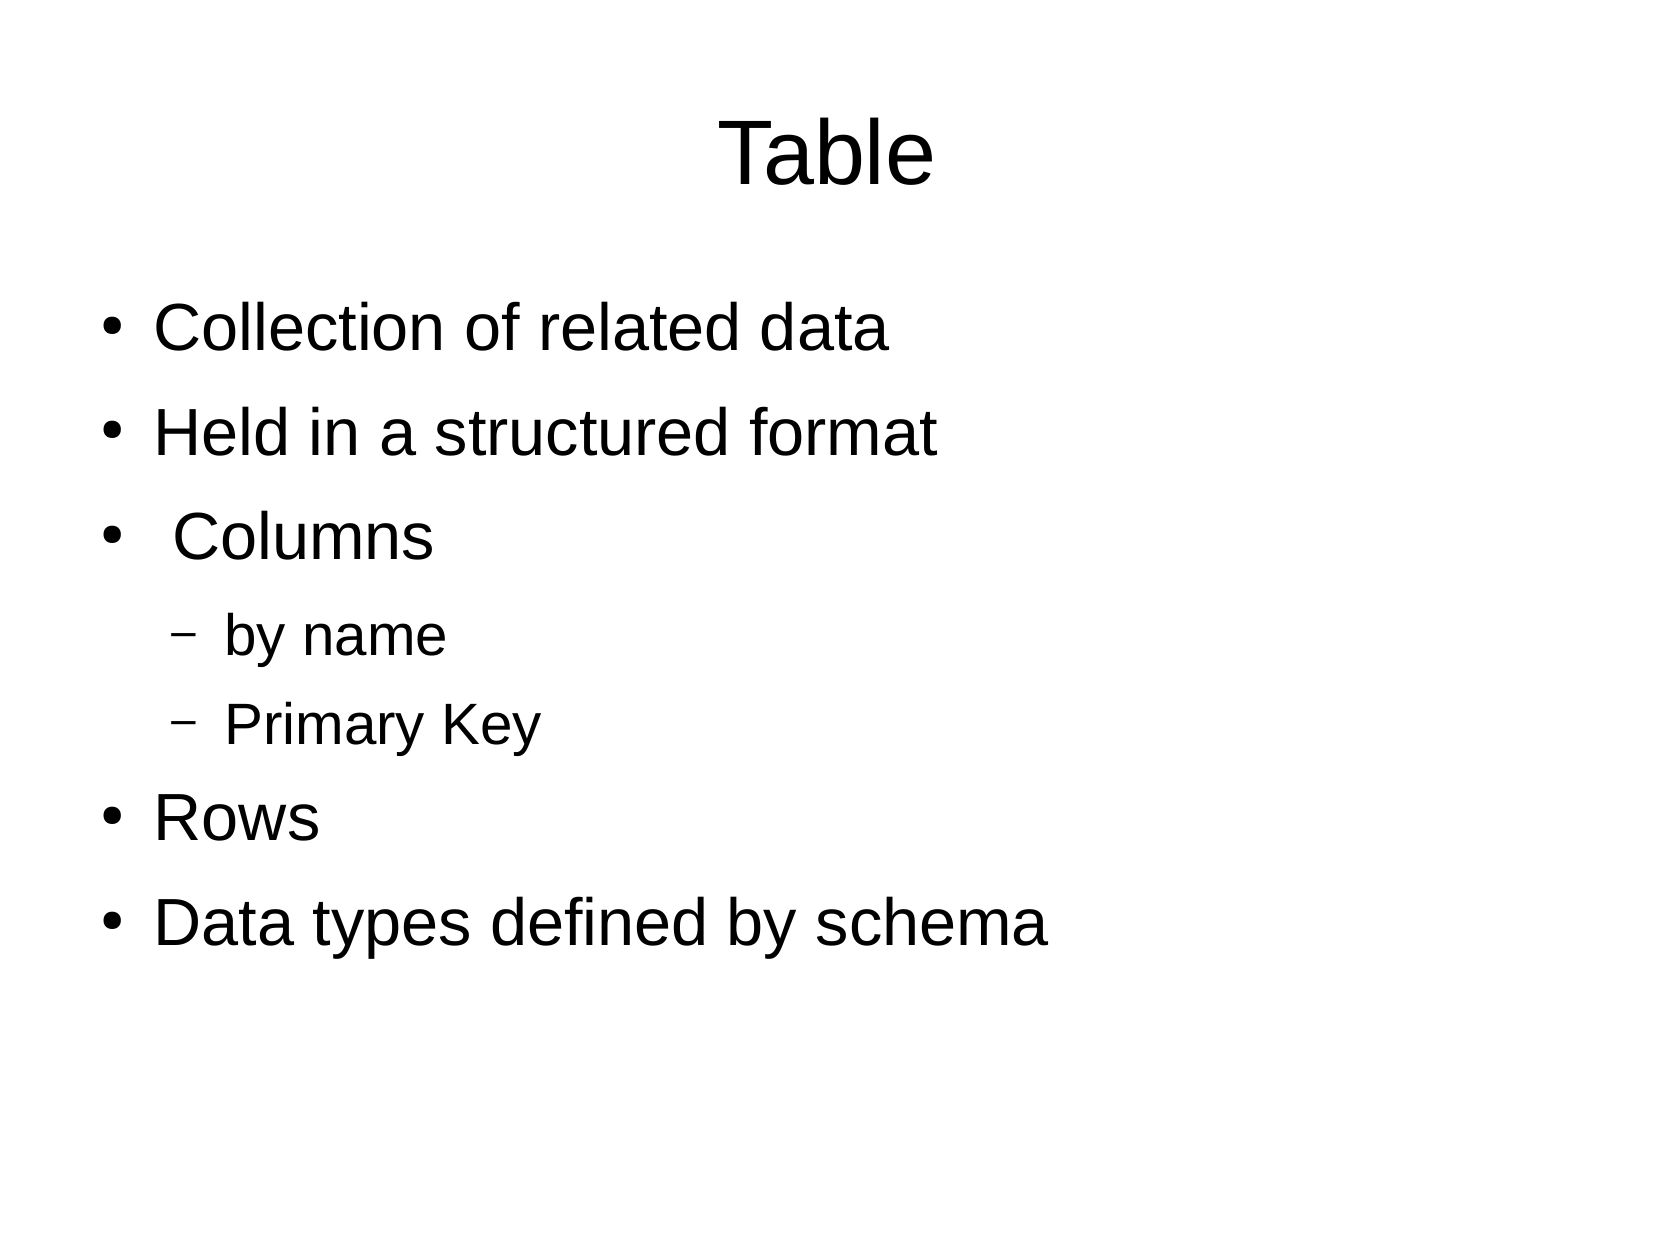

# Table
Collection of related data
Held in a structured format
 Columns
by name
Primary Key
Rows
Data types defined by schema